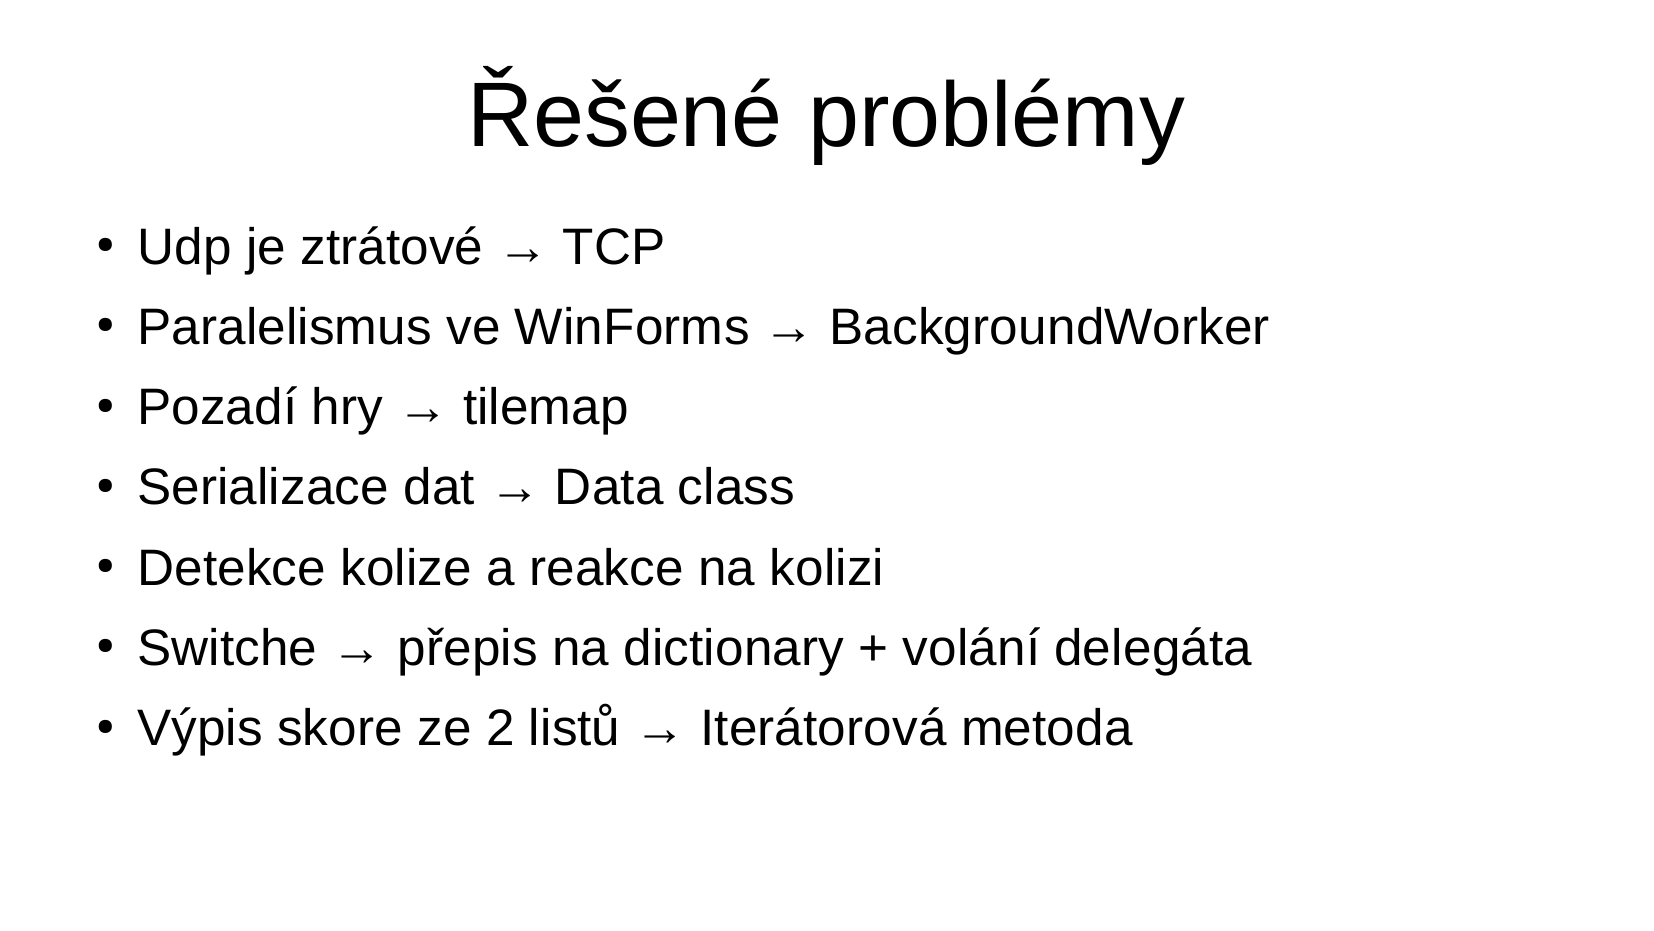

# Řešené problémy
Udp je ztrátové → TCP
Paralelismus ve WinForms → BackgroundWorker
Pozadí hry → tilemap
Serializace dat → Data class
Detekce kolize a reakce na kolizi
Switche → přepis na dictionary + volání delegáta
Výpis skore ze 2 listů → Iterátorová metoda